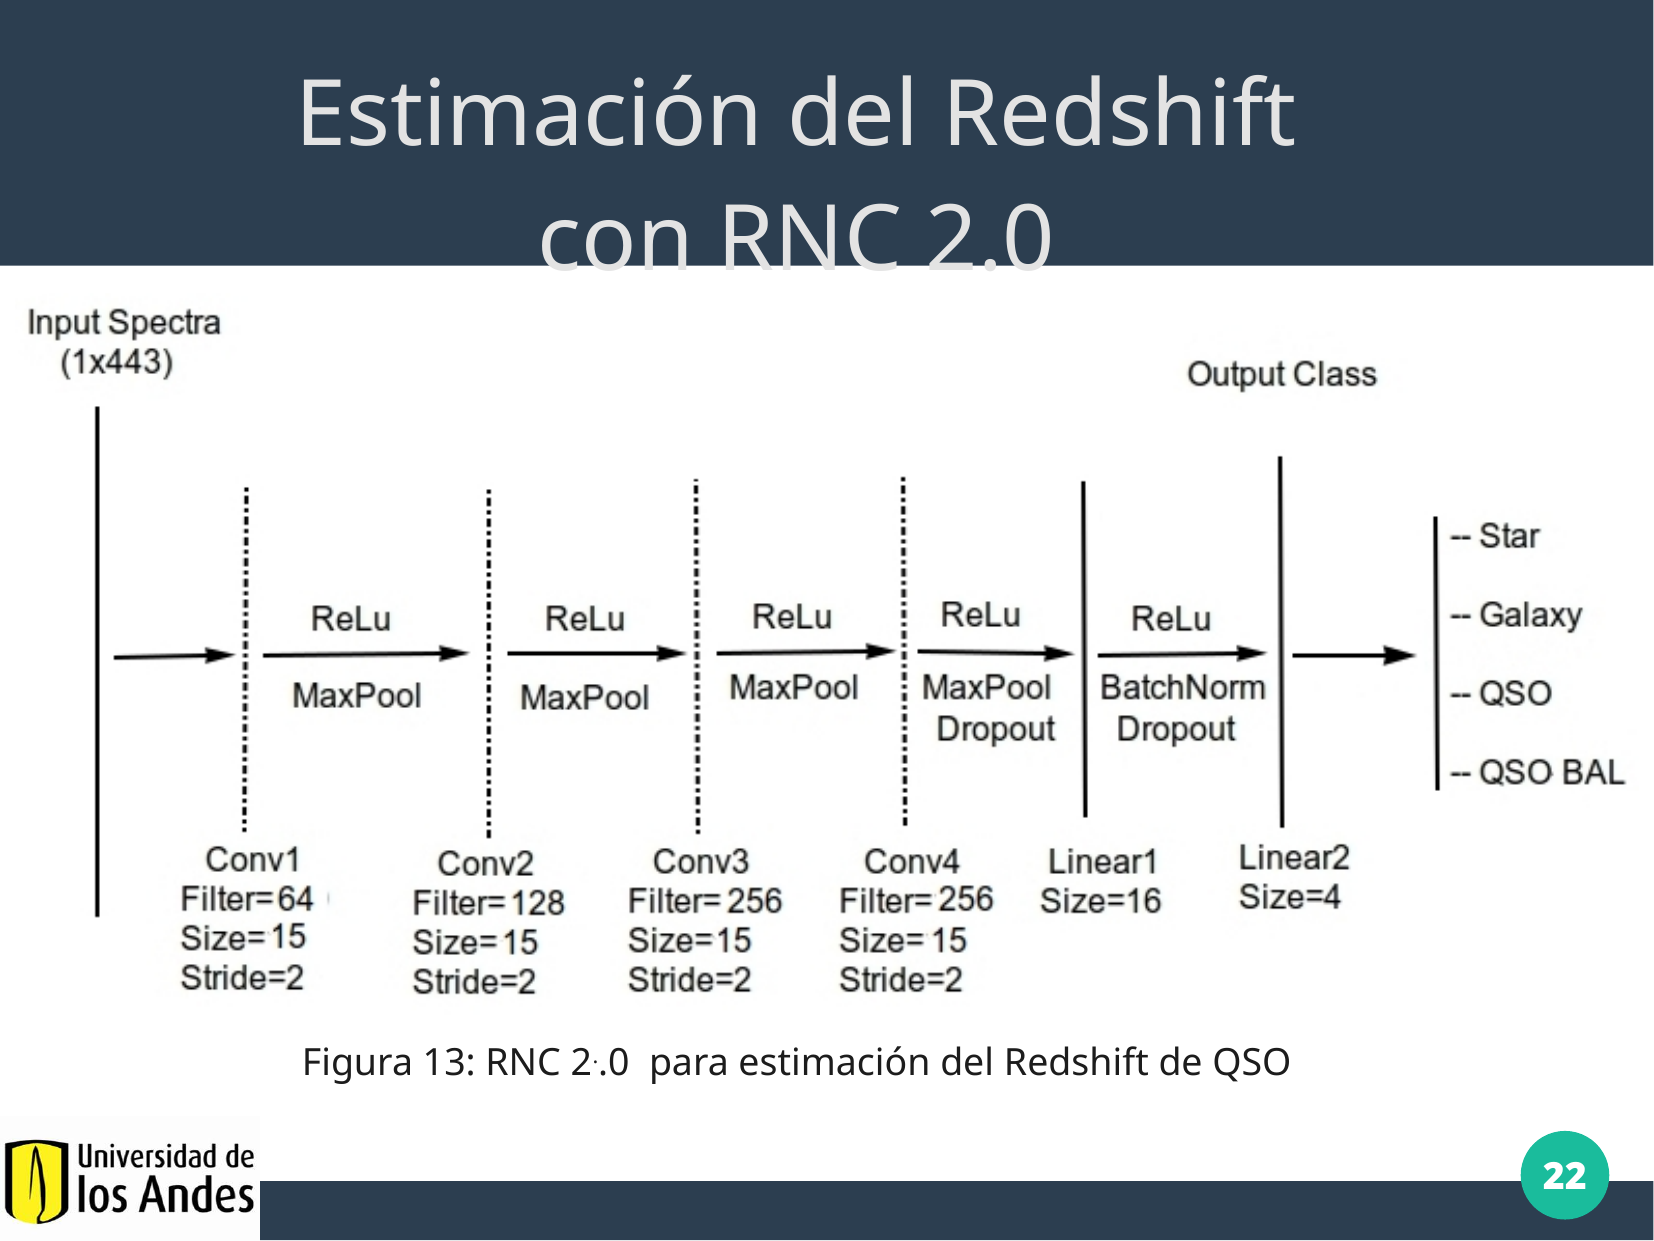

# Estimación del Redshift con RNC 2.0
Figura 13: RNC 2..0 para estimación del Redshift de QSO
22